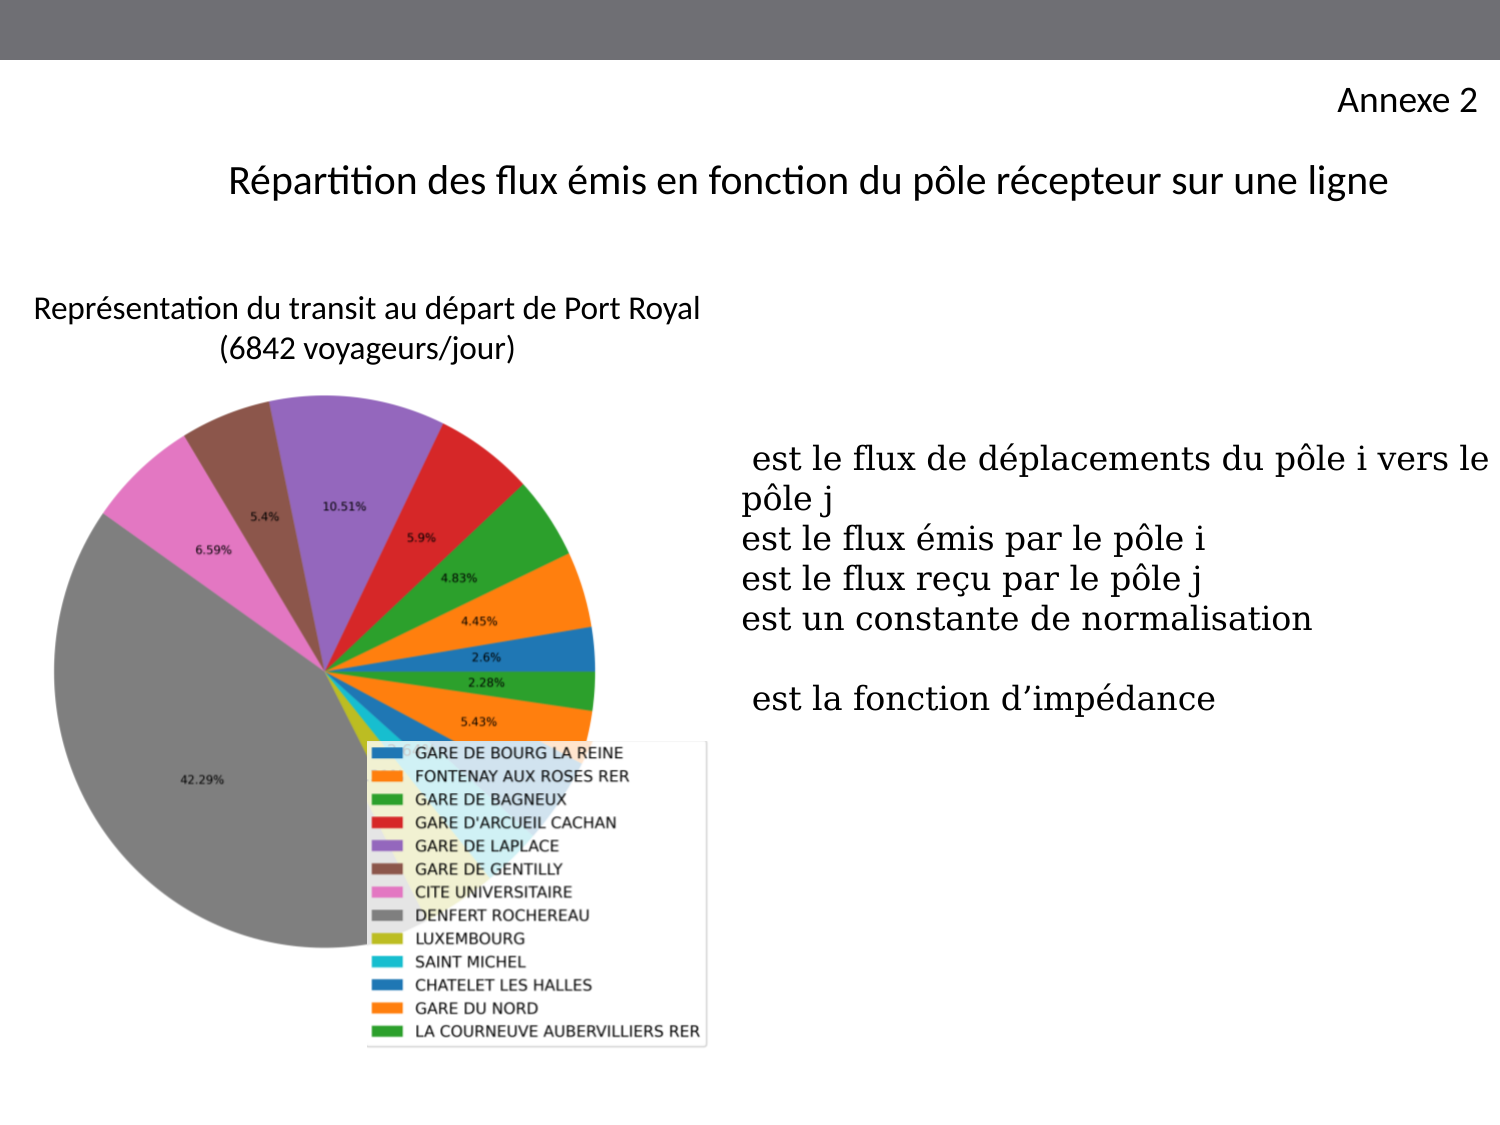

Annexe 2
# Répartition des flux émis en fonction du pôle récepteur sur une ligne
Représentation du transit au départ de Port Royal
(6842 voyageurs/jour)
 est le flux de déplacements du pôle i vers le pôle j
est le flux émis par le pôle i
est le flux reçu par le pôle j
est un constante de normalisation
 est la fonction d’impédance